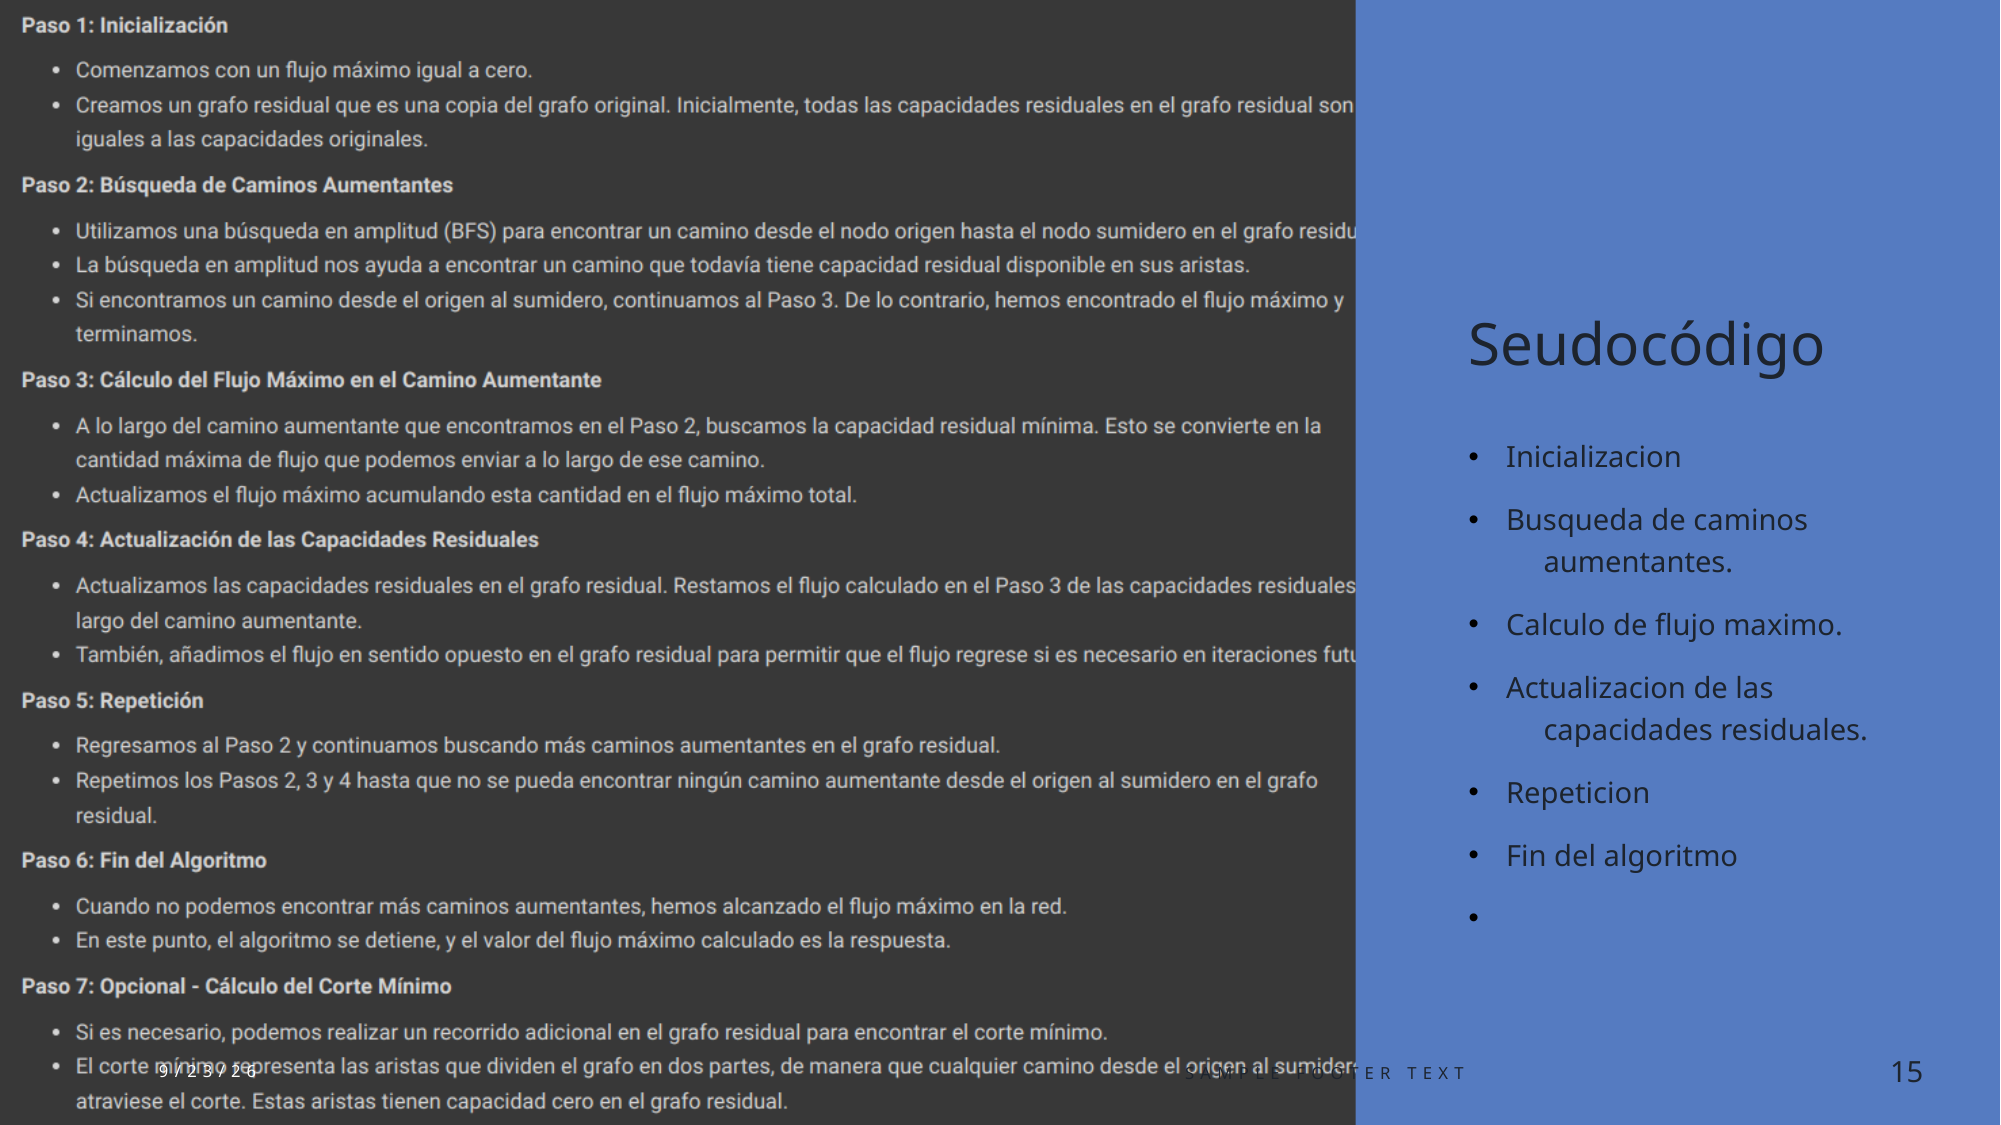

# Seudocódigo
Inicializacion
Busqueda de caminos aumentantes.
Calculo de flujo maximo.
Actualizacion de las capacidades residuales.
Repeticion
Fin del algoritmo
Sample Footer Text